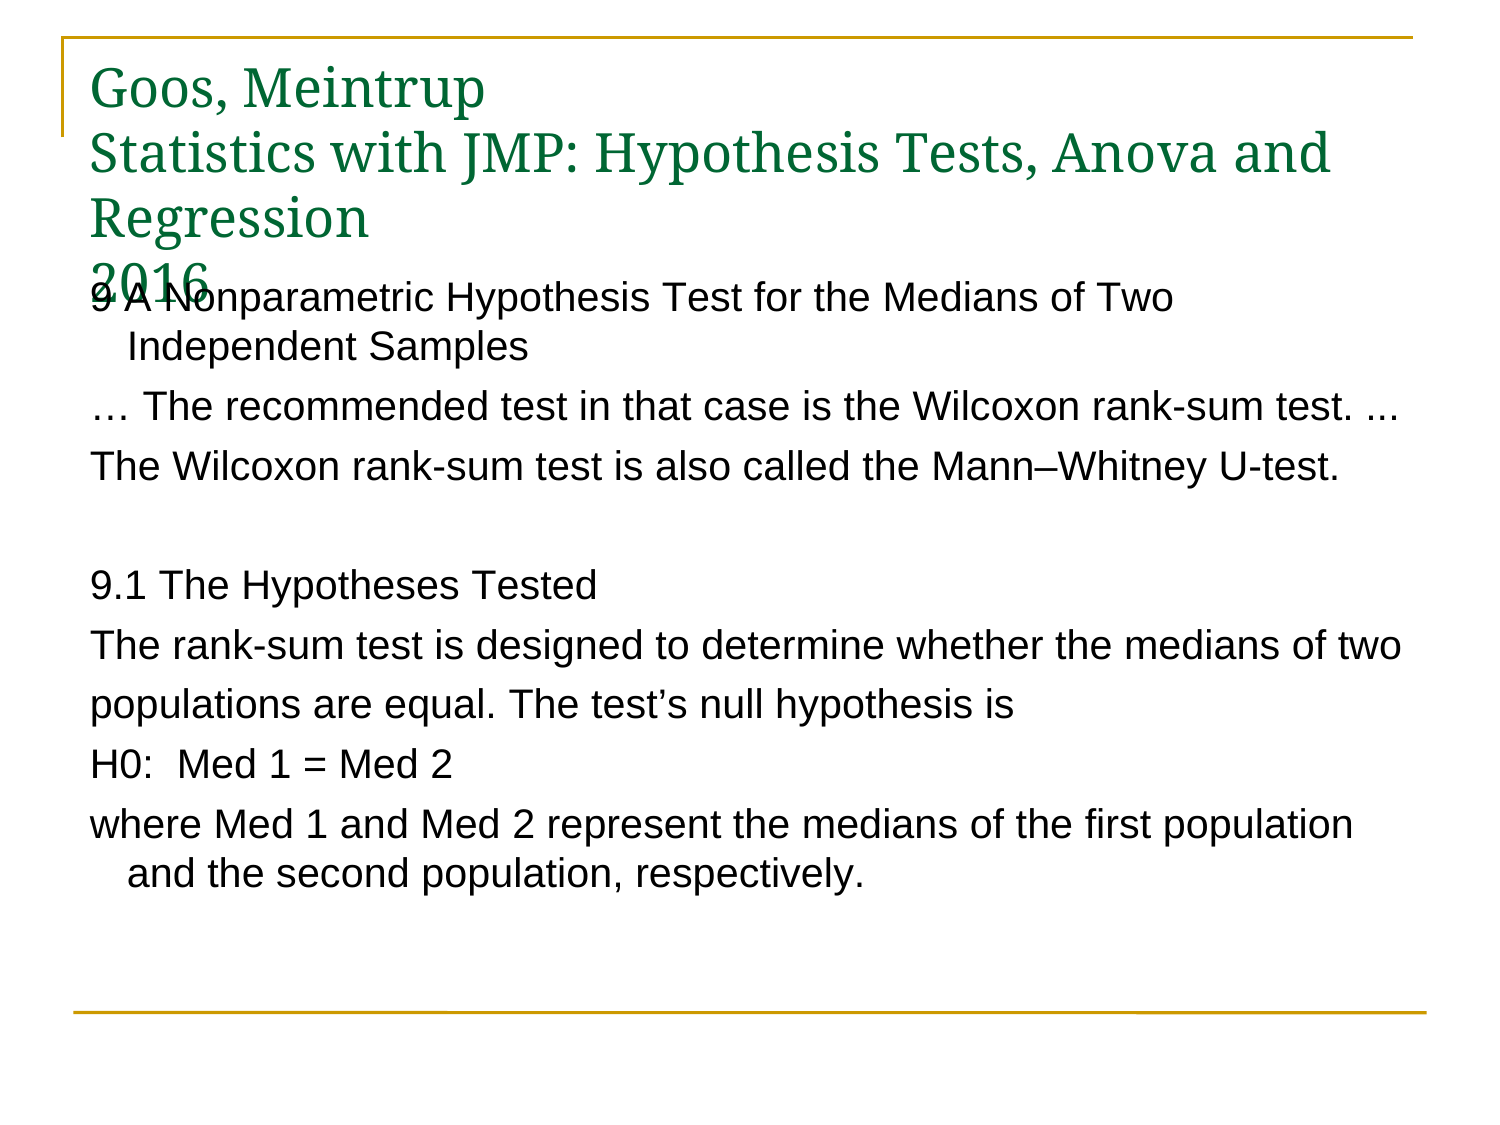

# Goos, Meintrup Statistics with JMP: Hypothesis Tests, Anova and Regression 2016
9 A Nonparametric Hypothesis Test for the Medians of Two Independent Samples
… The recommended test in that case is the Wilcoxon rank-sum test. ...
The Wilcoxon rank-sum test is also called the Mann–Whitney U-test.
9.1 The Hypotheses Tested
The rank-sum test is designed to determine whether the medians of two
populations are equal. The test’s null hypothesis is
H0: Med 1 = Med 2
where Med 1 and Med 2 represent the medians of the first population and the second population, respectively.